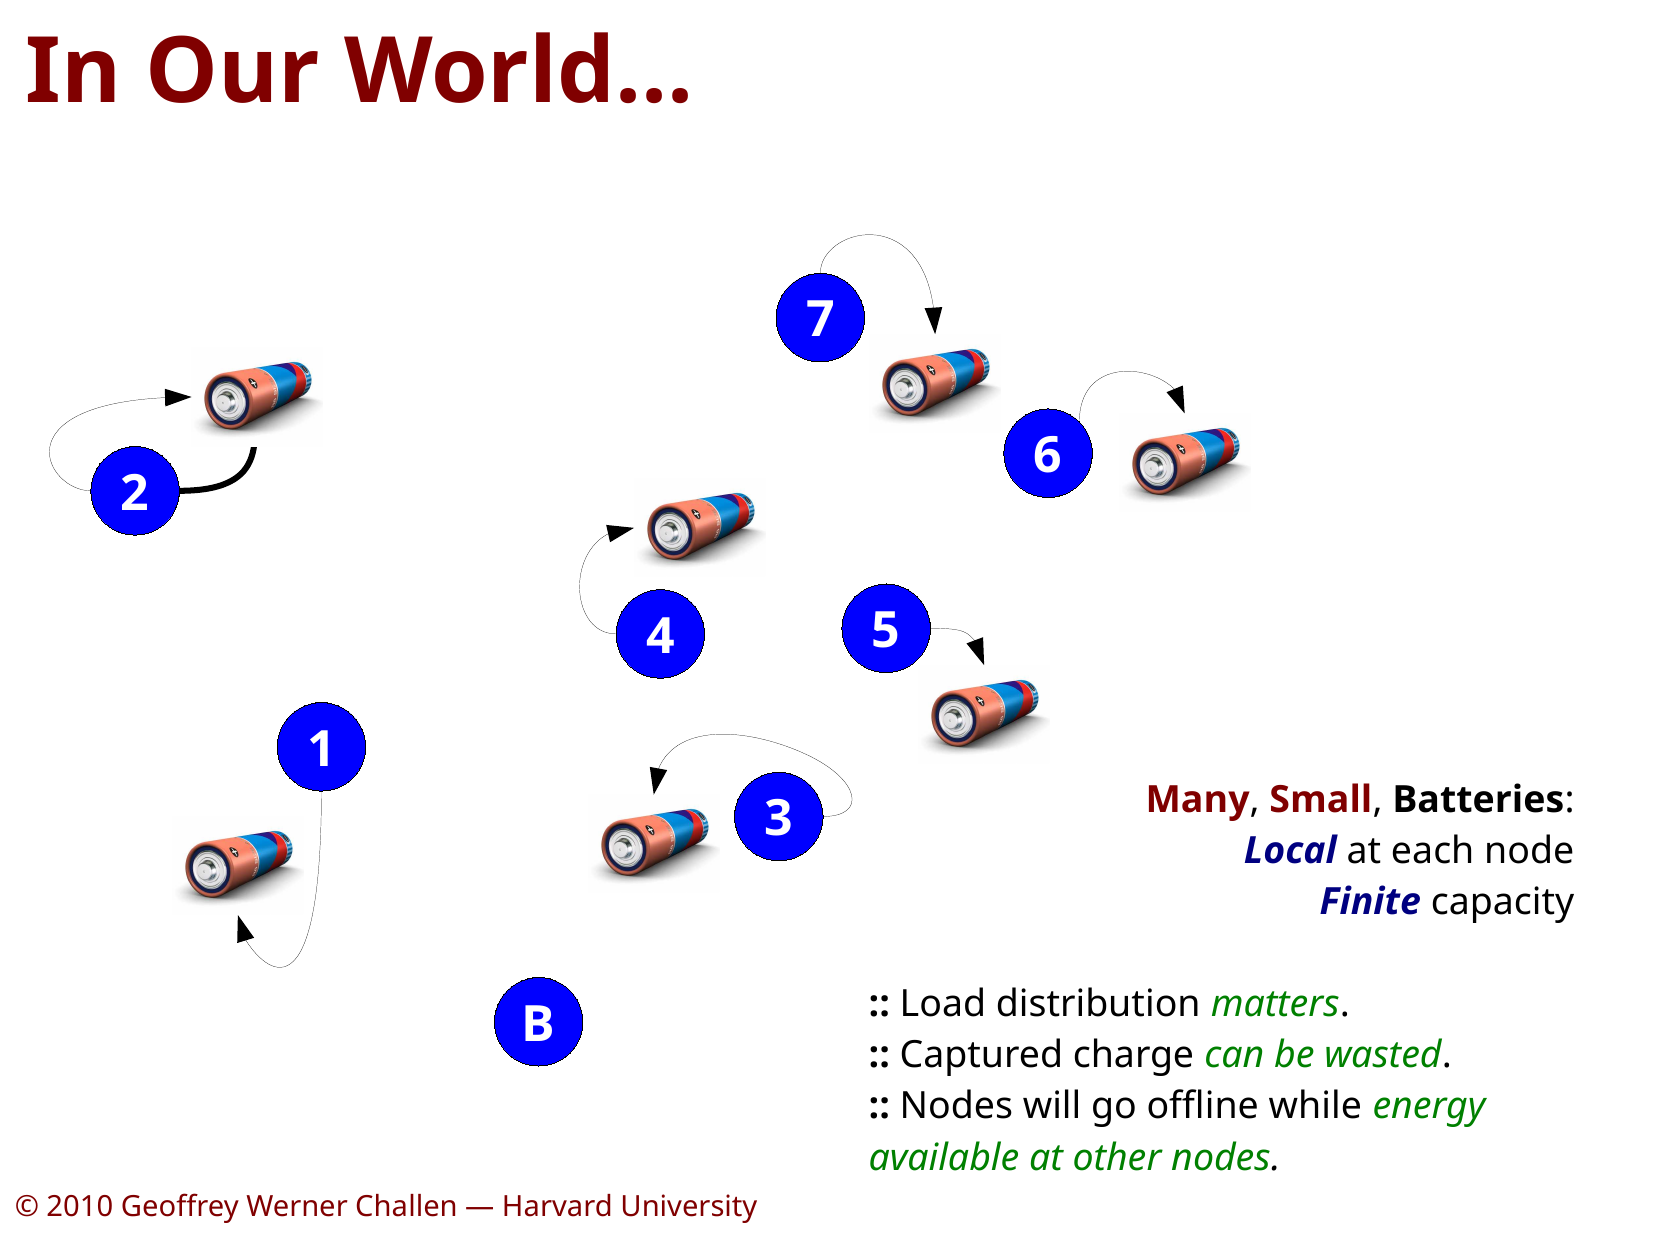

# In Our World...
7
6
2
5
4
1
Many, Small, Batteries:
Local at each node
Finite capacity
:: Load distribution matters.
:: Captured charge can be wasted.
:: Nodes will go offline while energy available at other nodes.
3
B